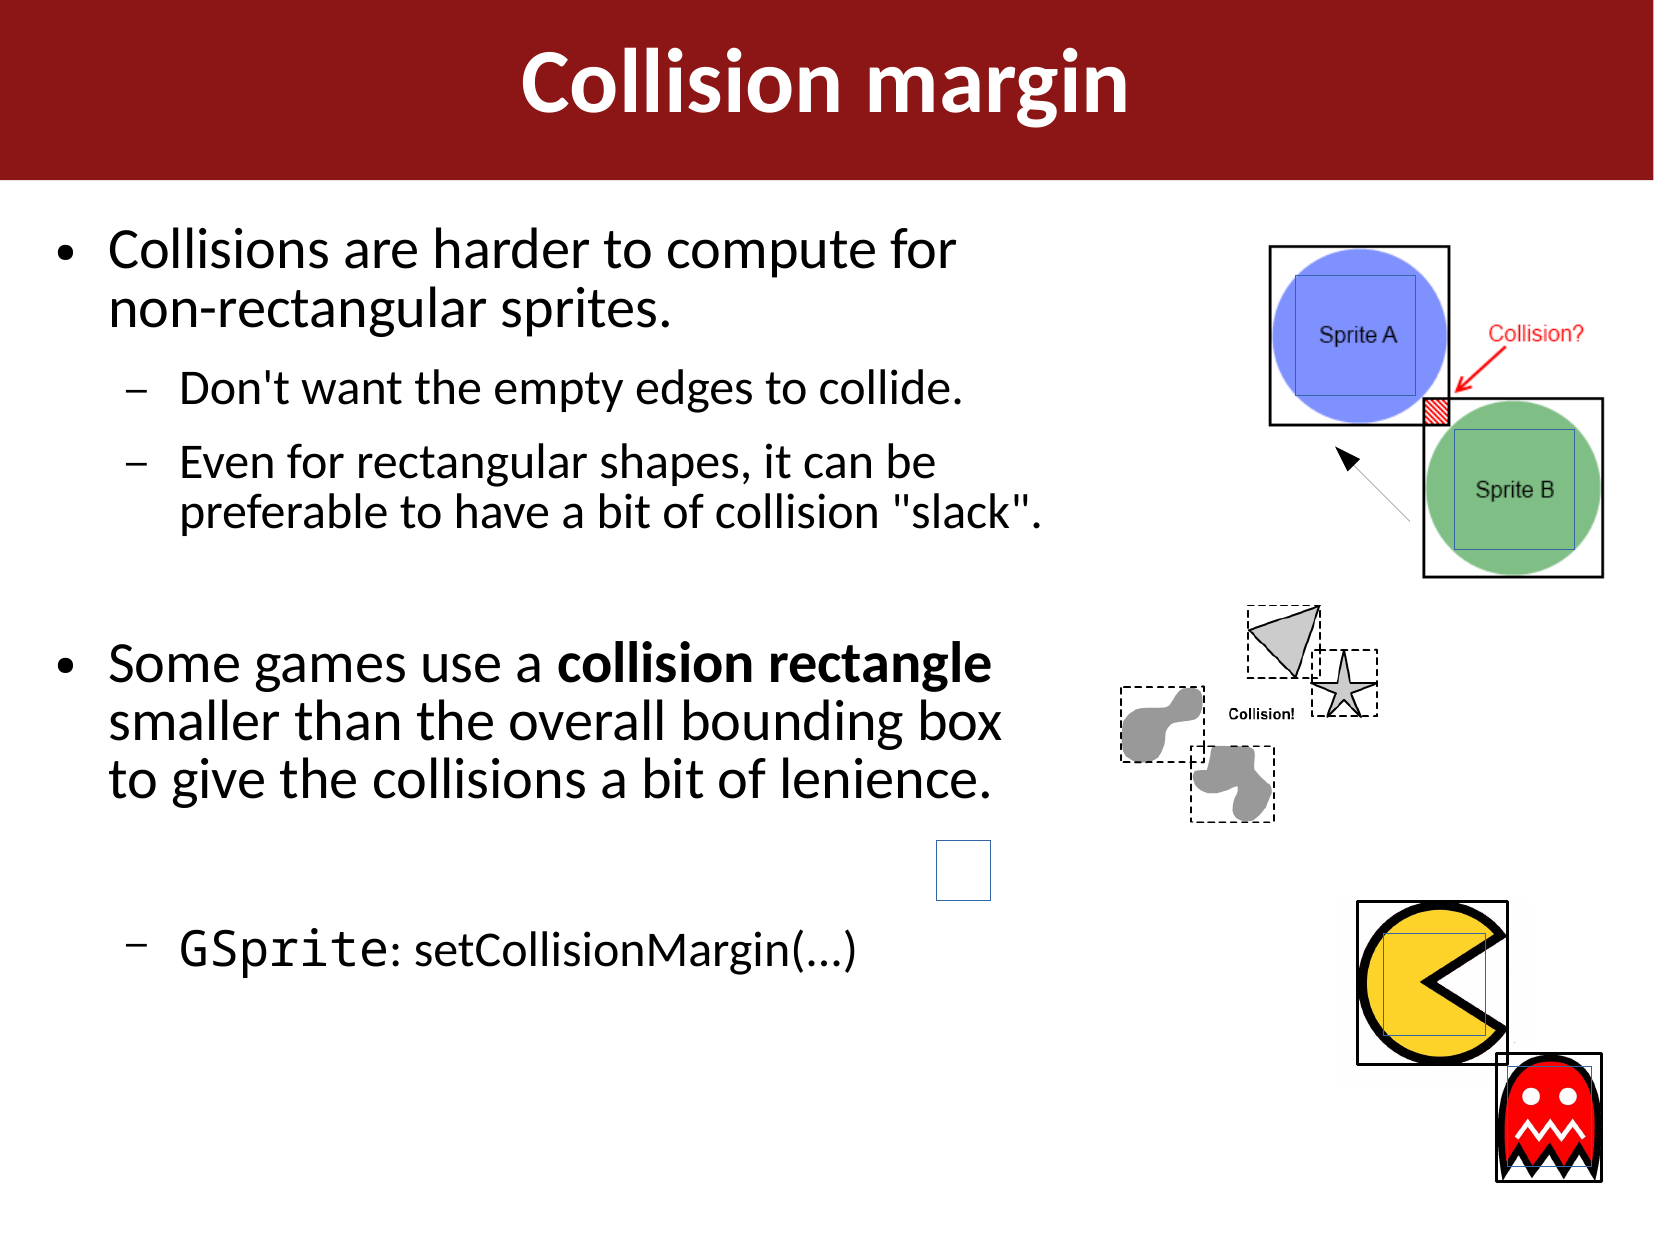

# Collision margin
Collisions are harder to compute for
non-rectangular sprites.
Don't want the empty edges to collide.
Even for rectangular shapes, it can be
preferable to have a bit of collision "slack".
Some games use a collision rectangle
smaller than the overall bounding box
to give the collisions a bit of lenience.
GSprite: setCollisionMargin(...)